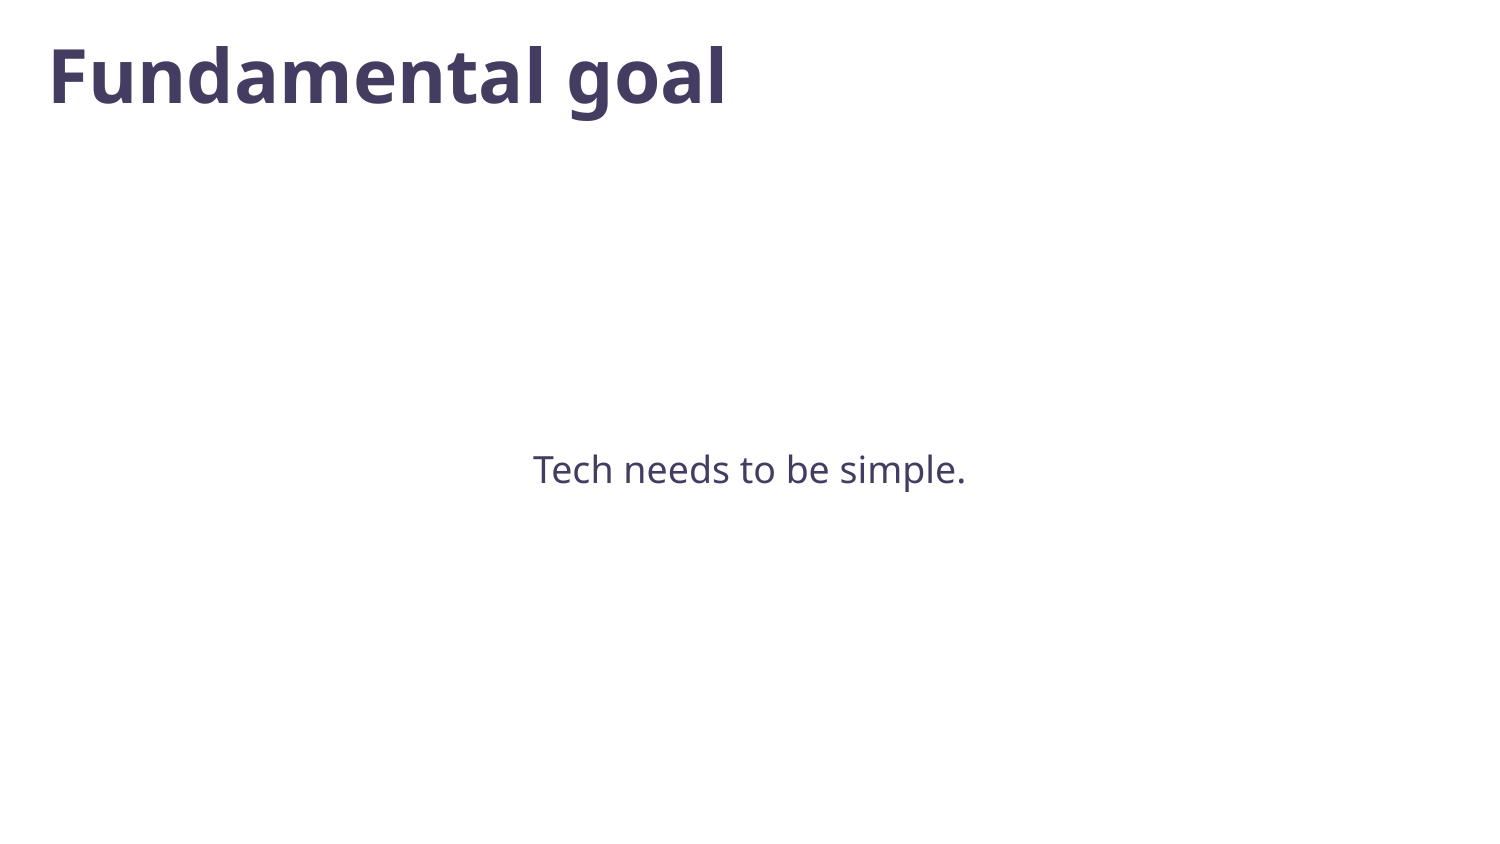

Fundamental goal
# Tech needs to be simple.